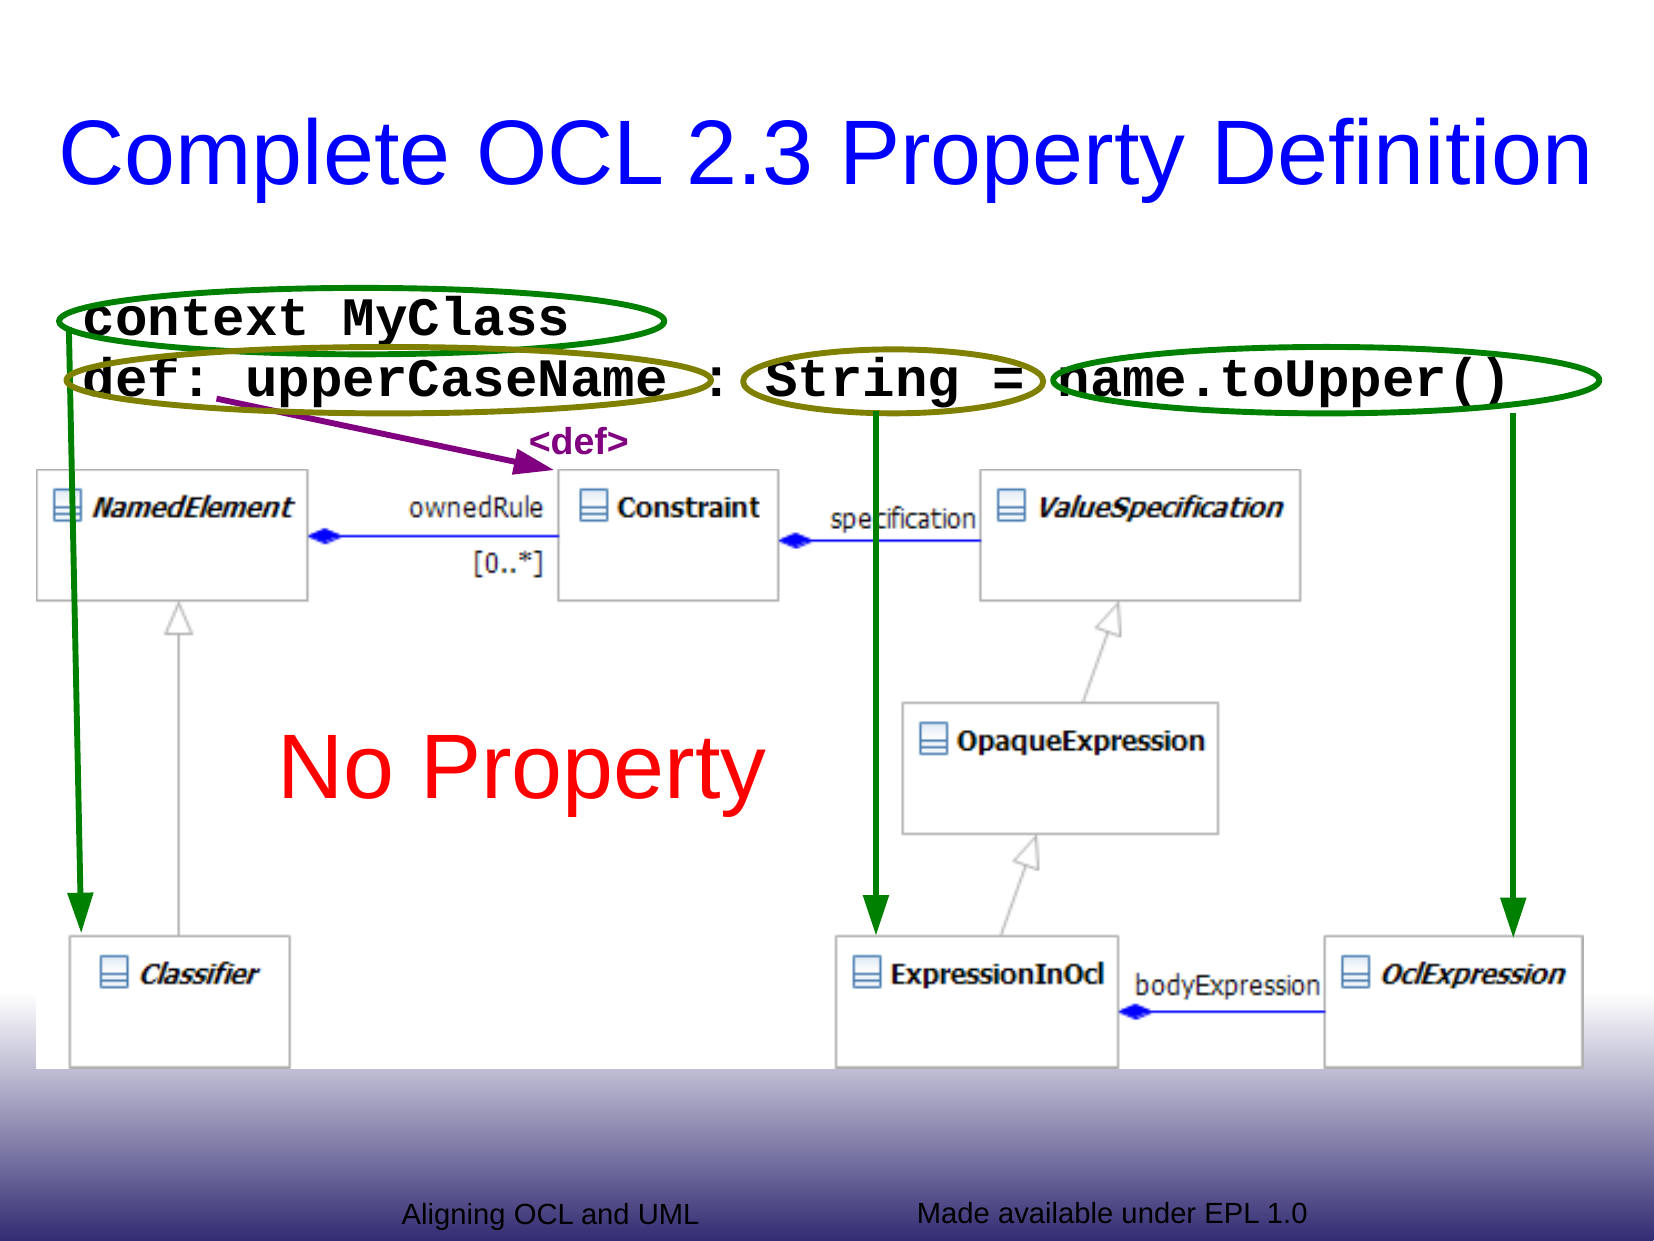

# Complete OCL 2.3 Property Definition
context MyClass
def: upperCaseName : String = name.toUpper()
 No Property
<def>
Aligning OCL and UML